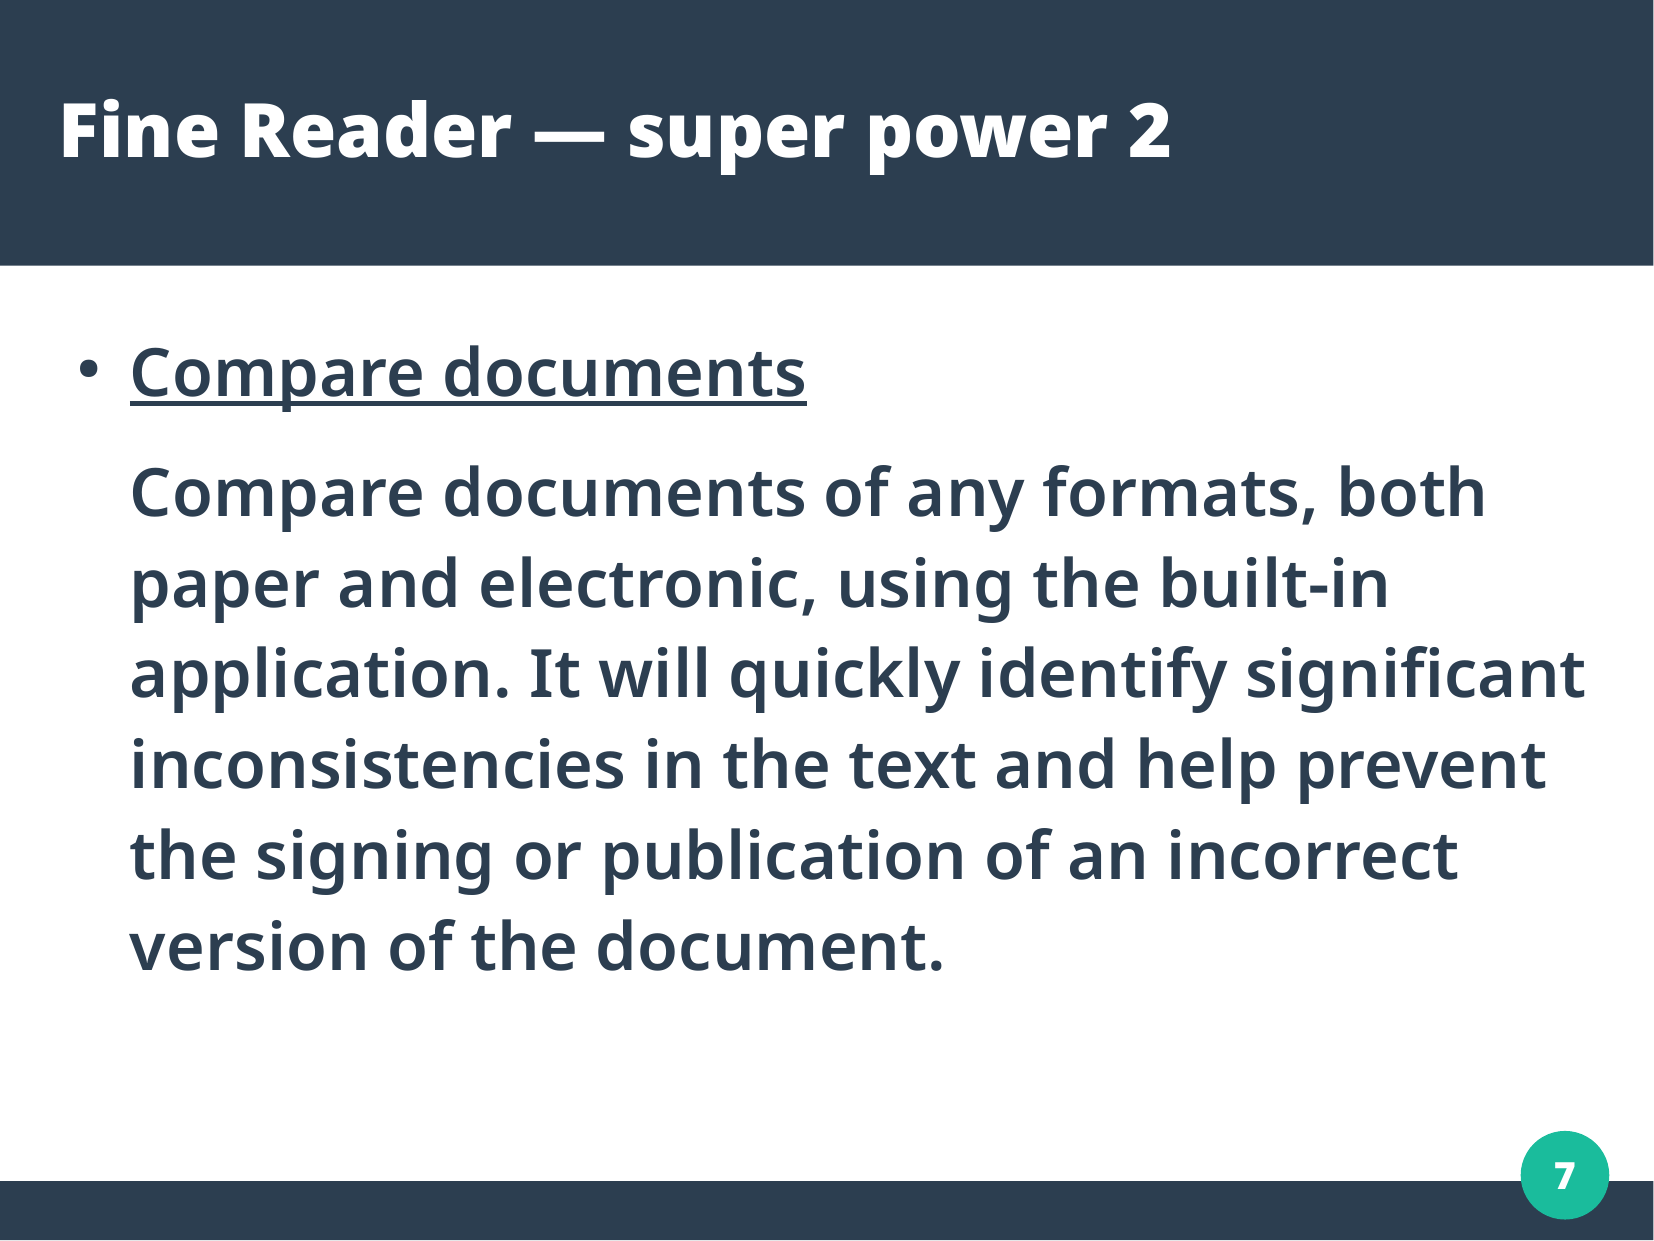

# Fine Reader — super power 2
Compare documents
Compare documents of any formats, both paper and electronic, using the built-in application. It will quickly identify significant inconsistencies in the text and help prevent the signing or publication of an incorrect version of the document.
7